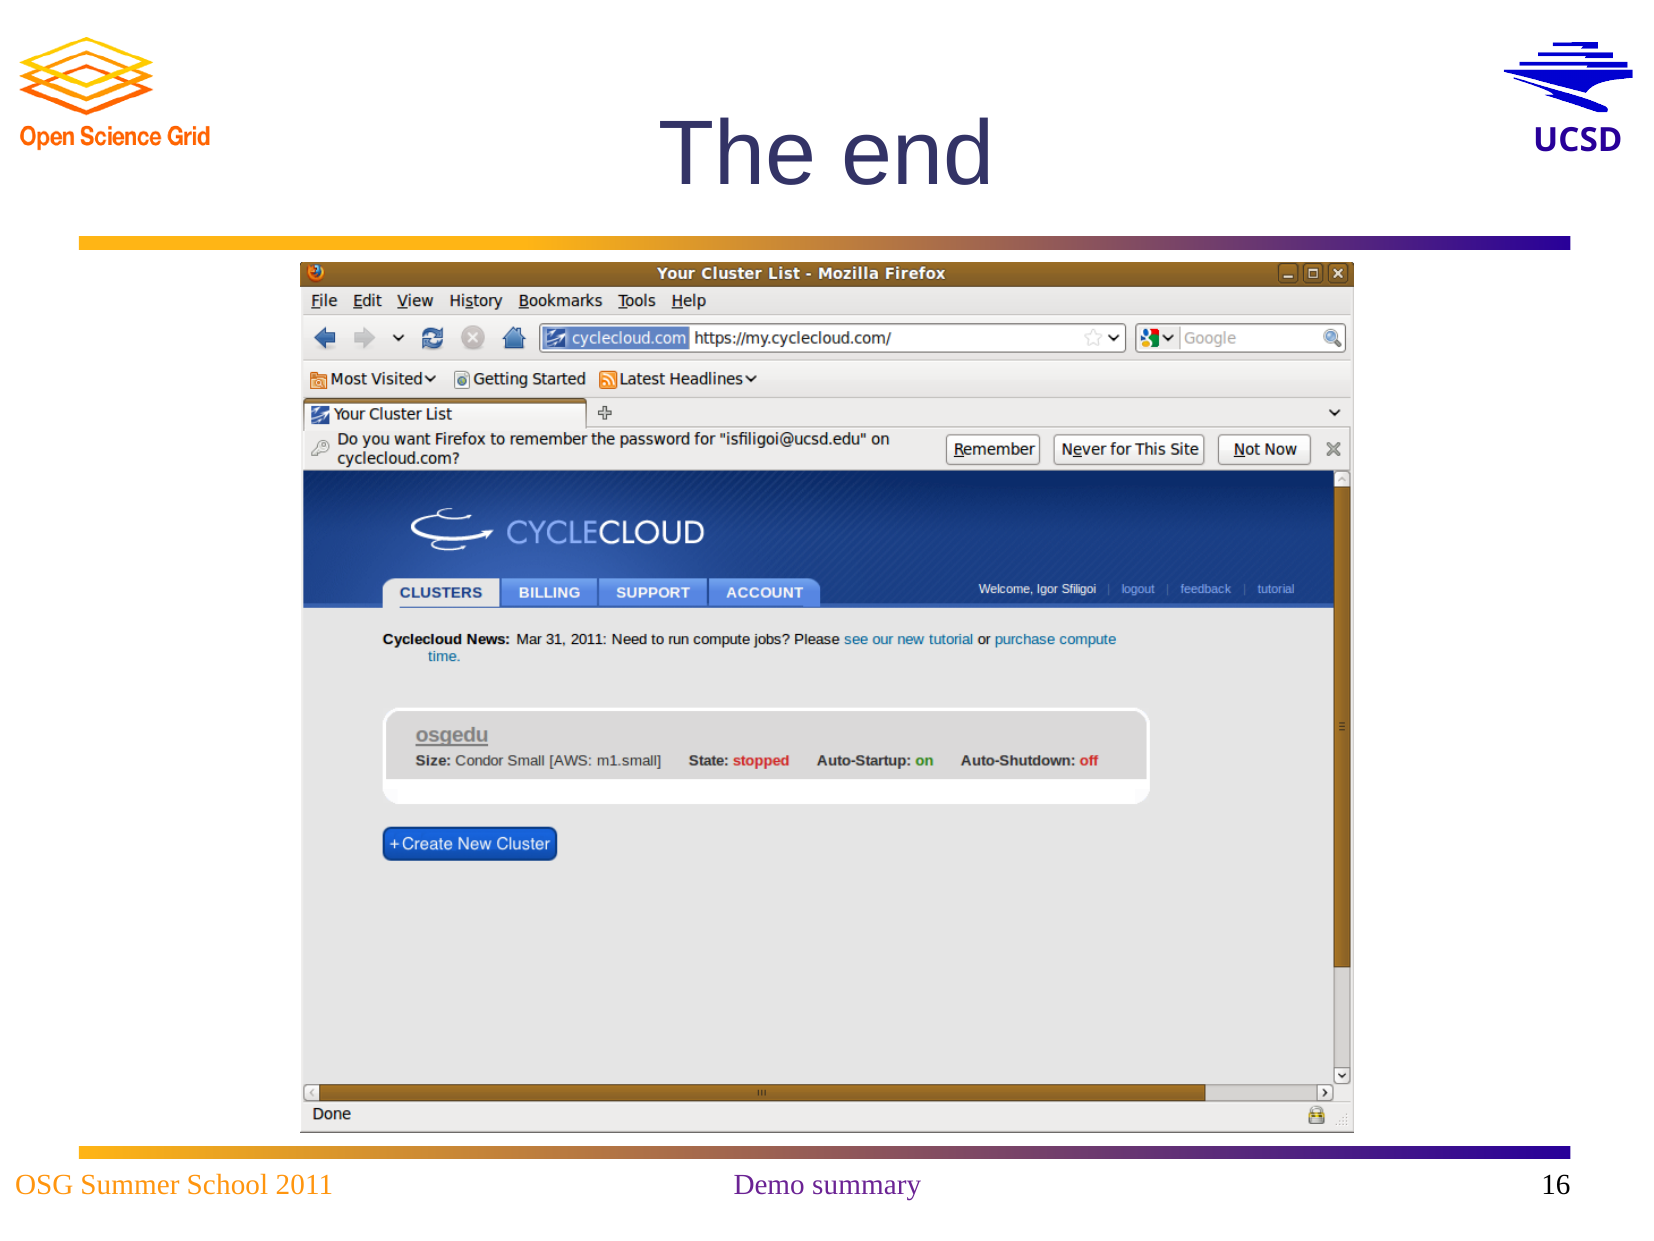

# The end
OSG Summer School 2011
Demo summary
16